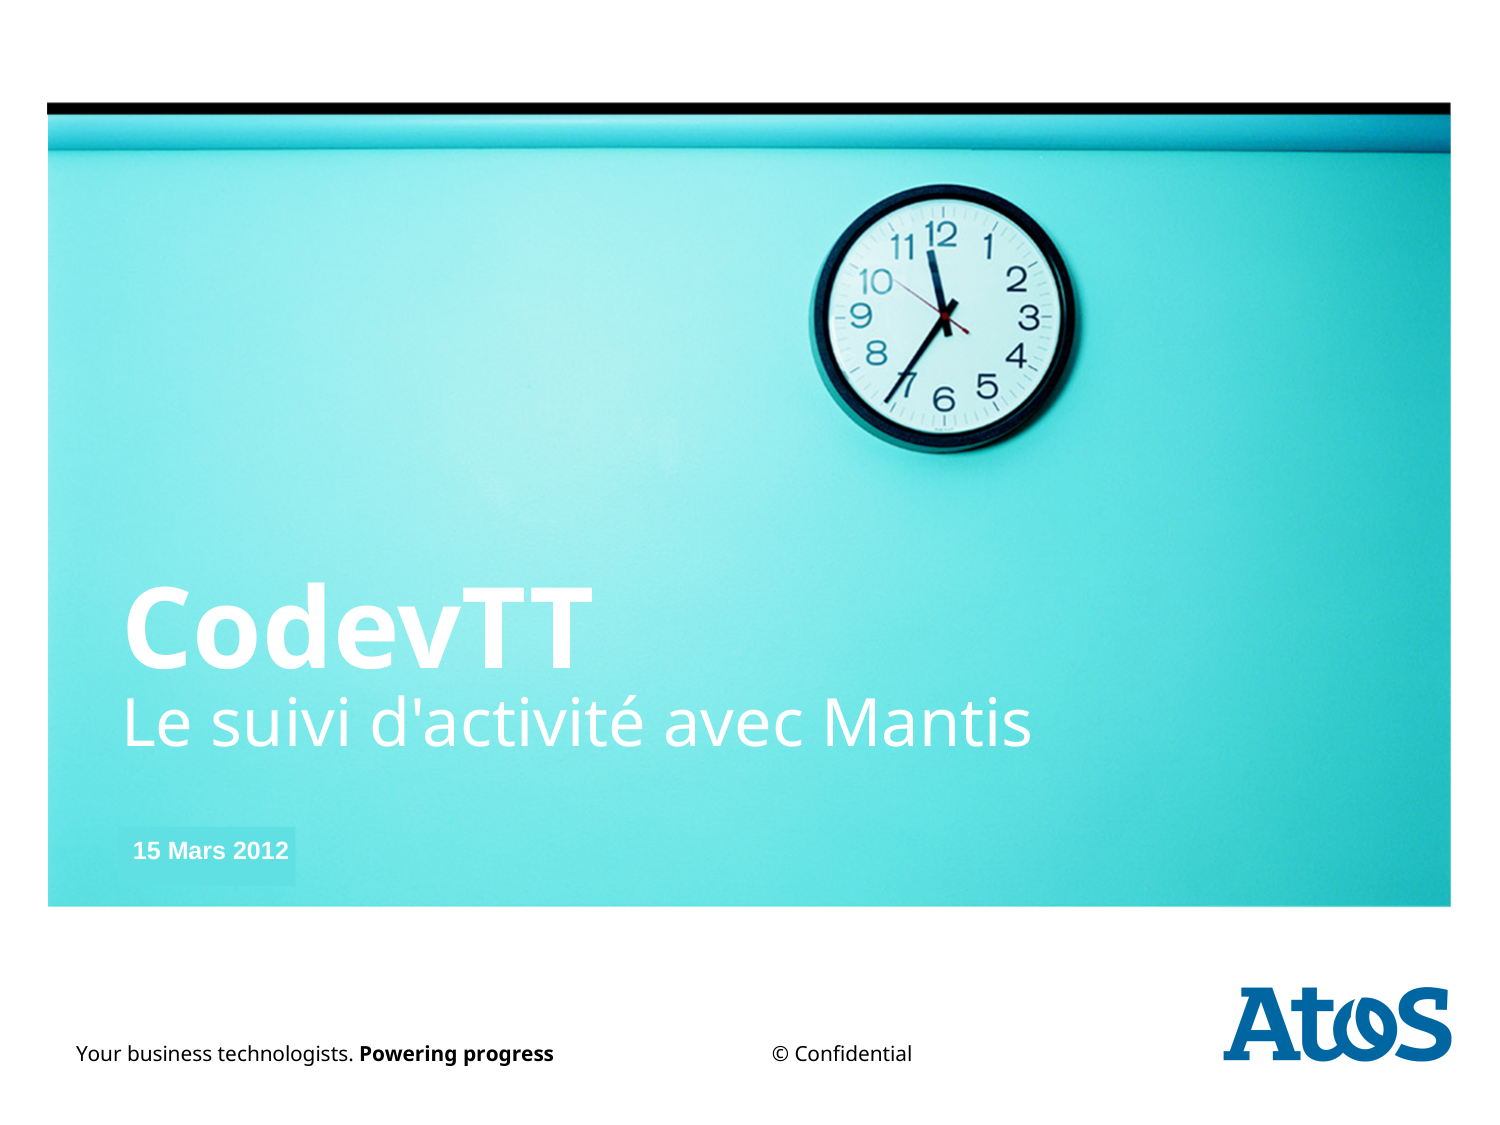

# CodevTT
Le suivi d'activité avec Mantis
15 Mars 2012